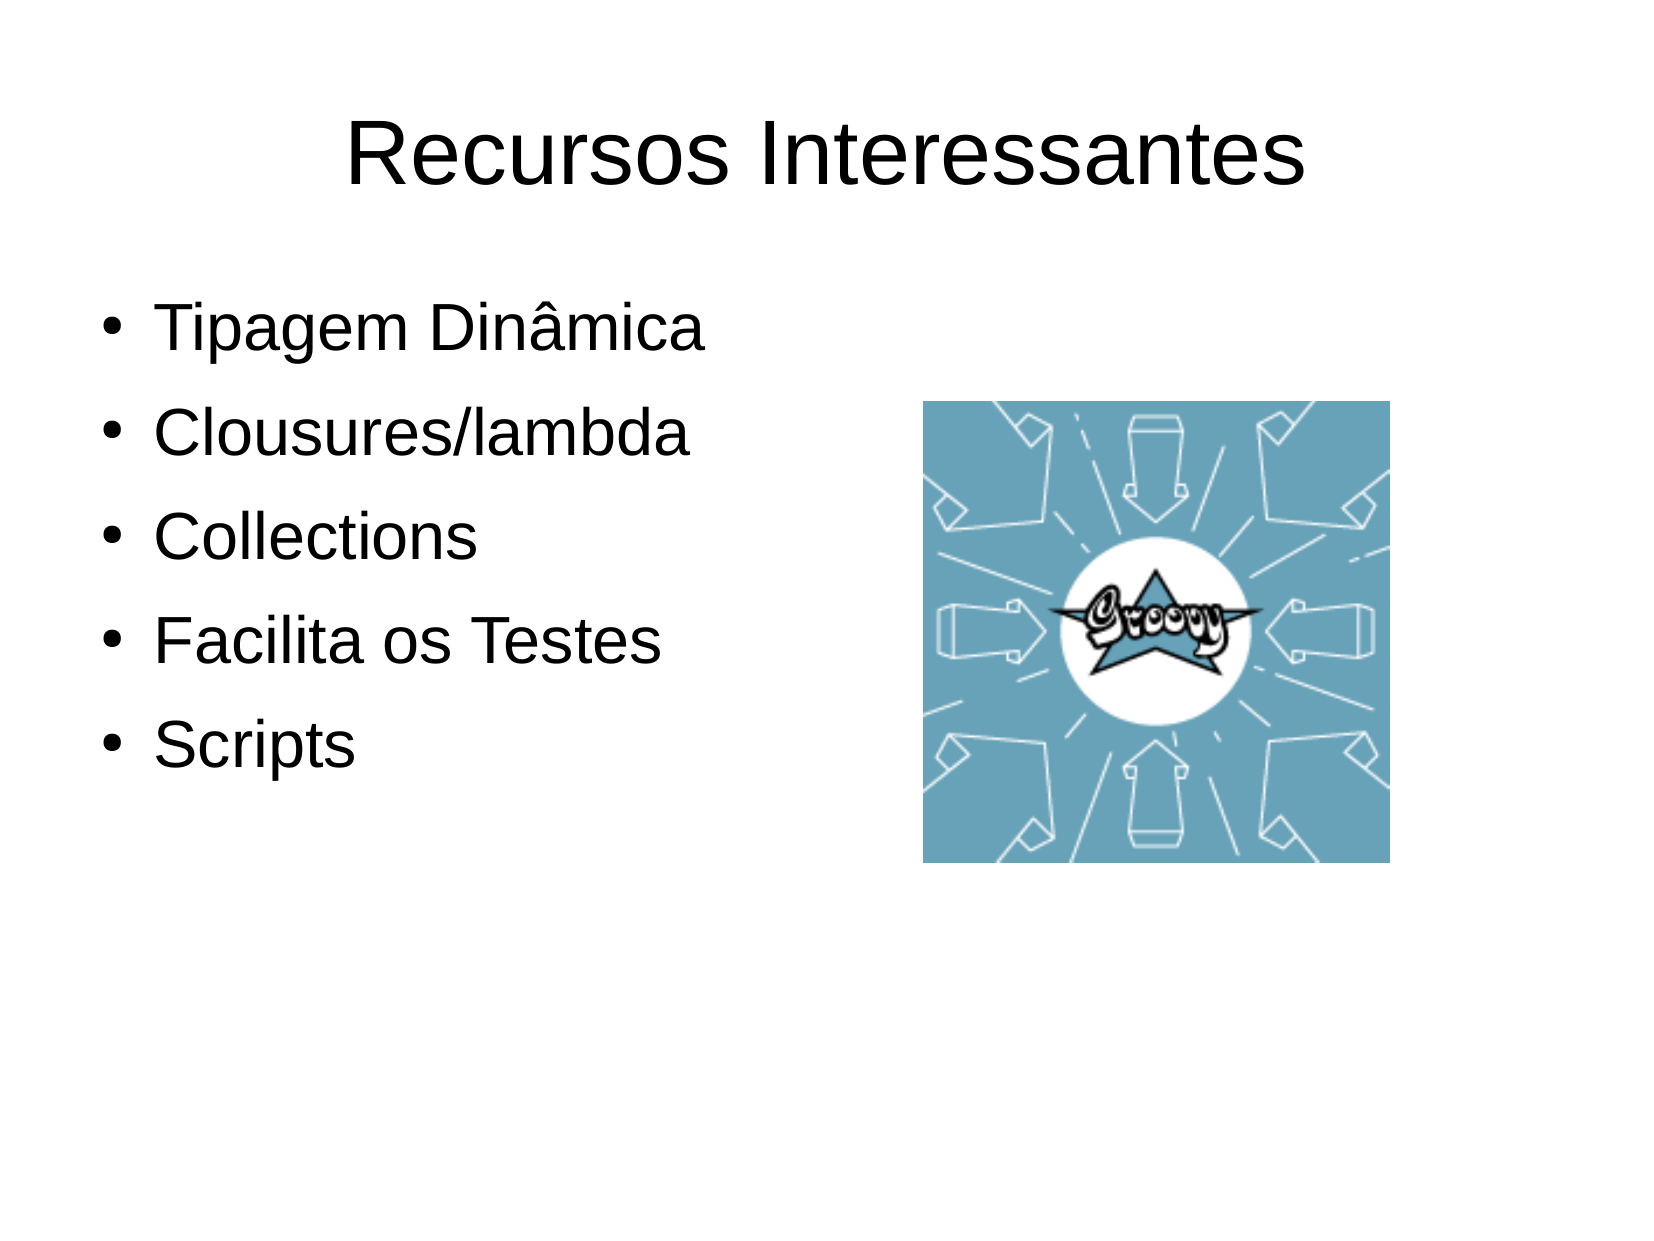

# Recursos Interessantes
Tipagem Dinâmica
Clousures/lambda
Collections
Facilita os Testes
Scripts